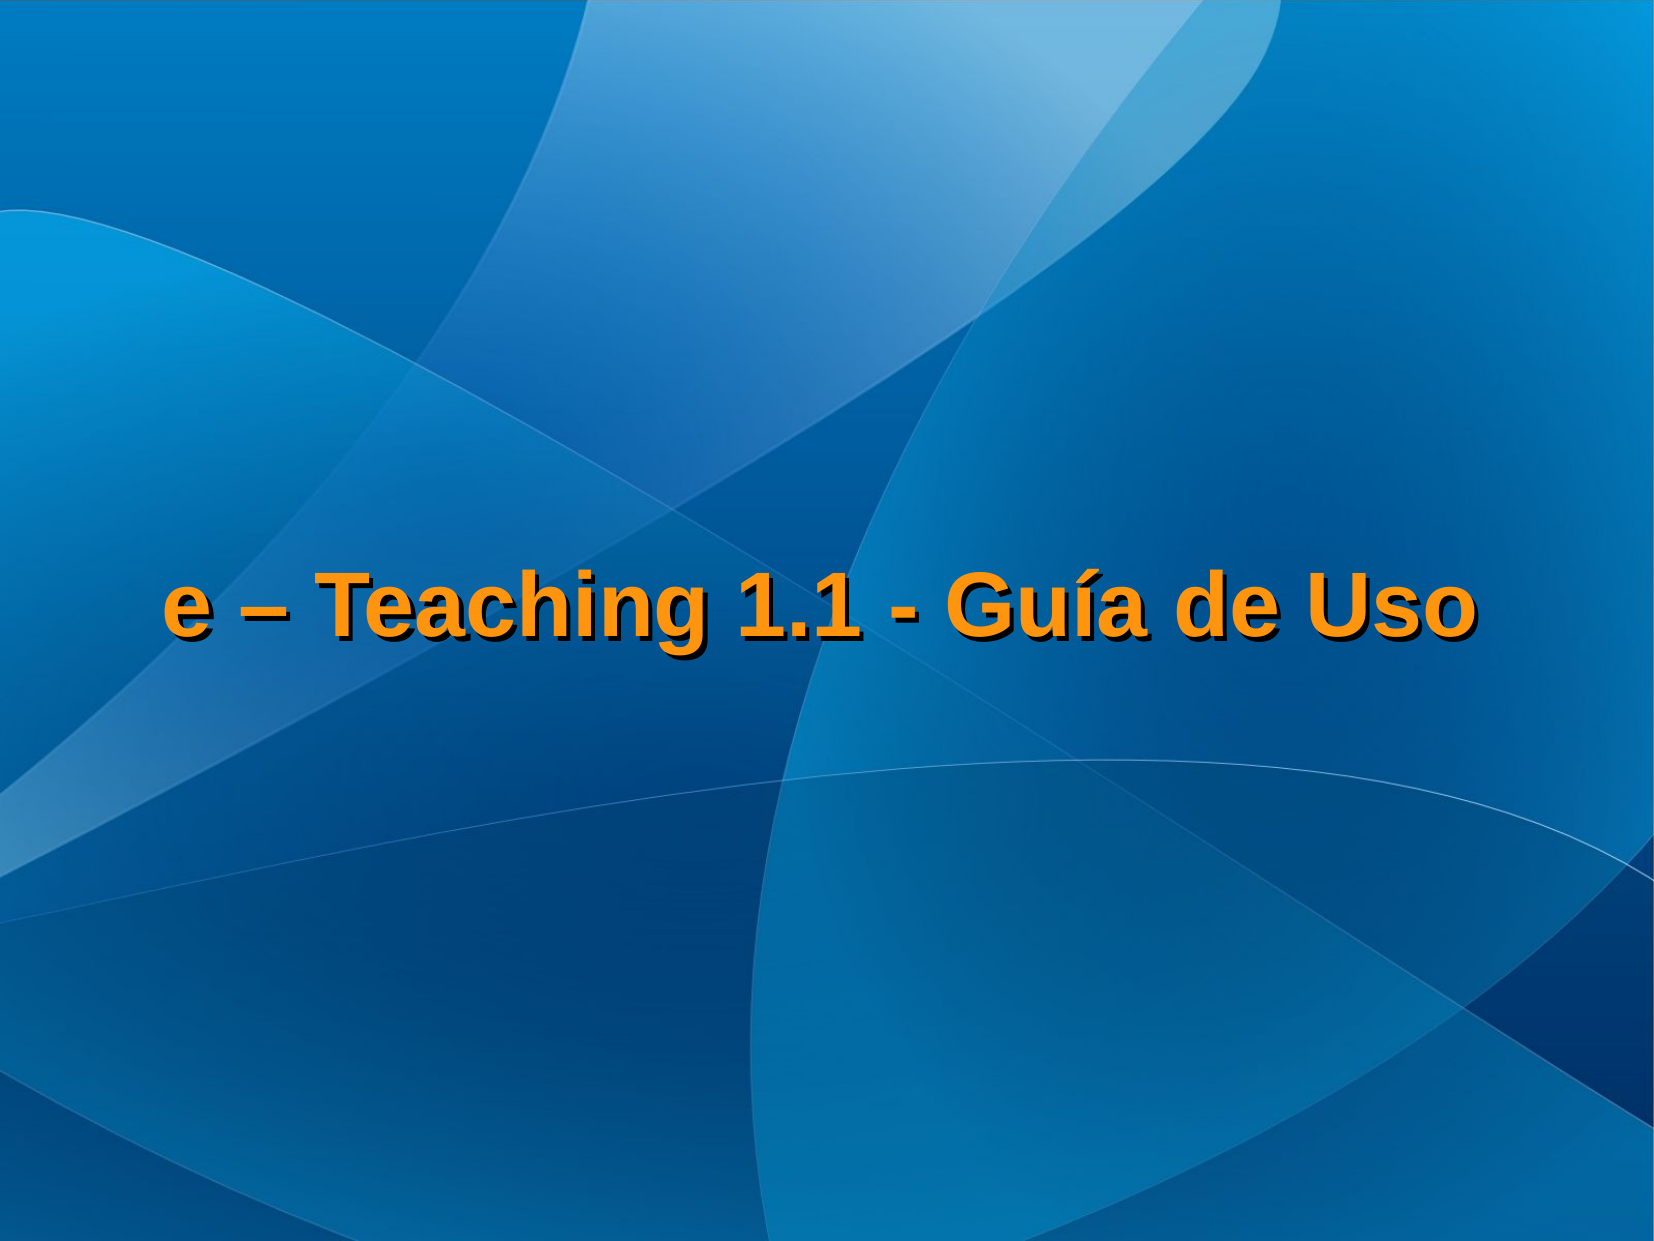

# e – Teaching 1.1 - Guía de Uso